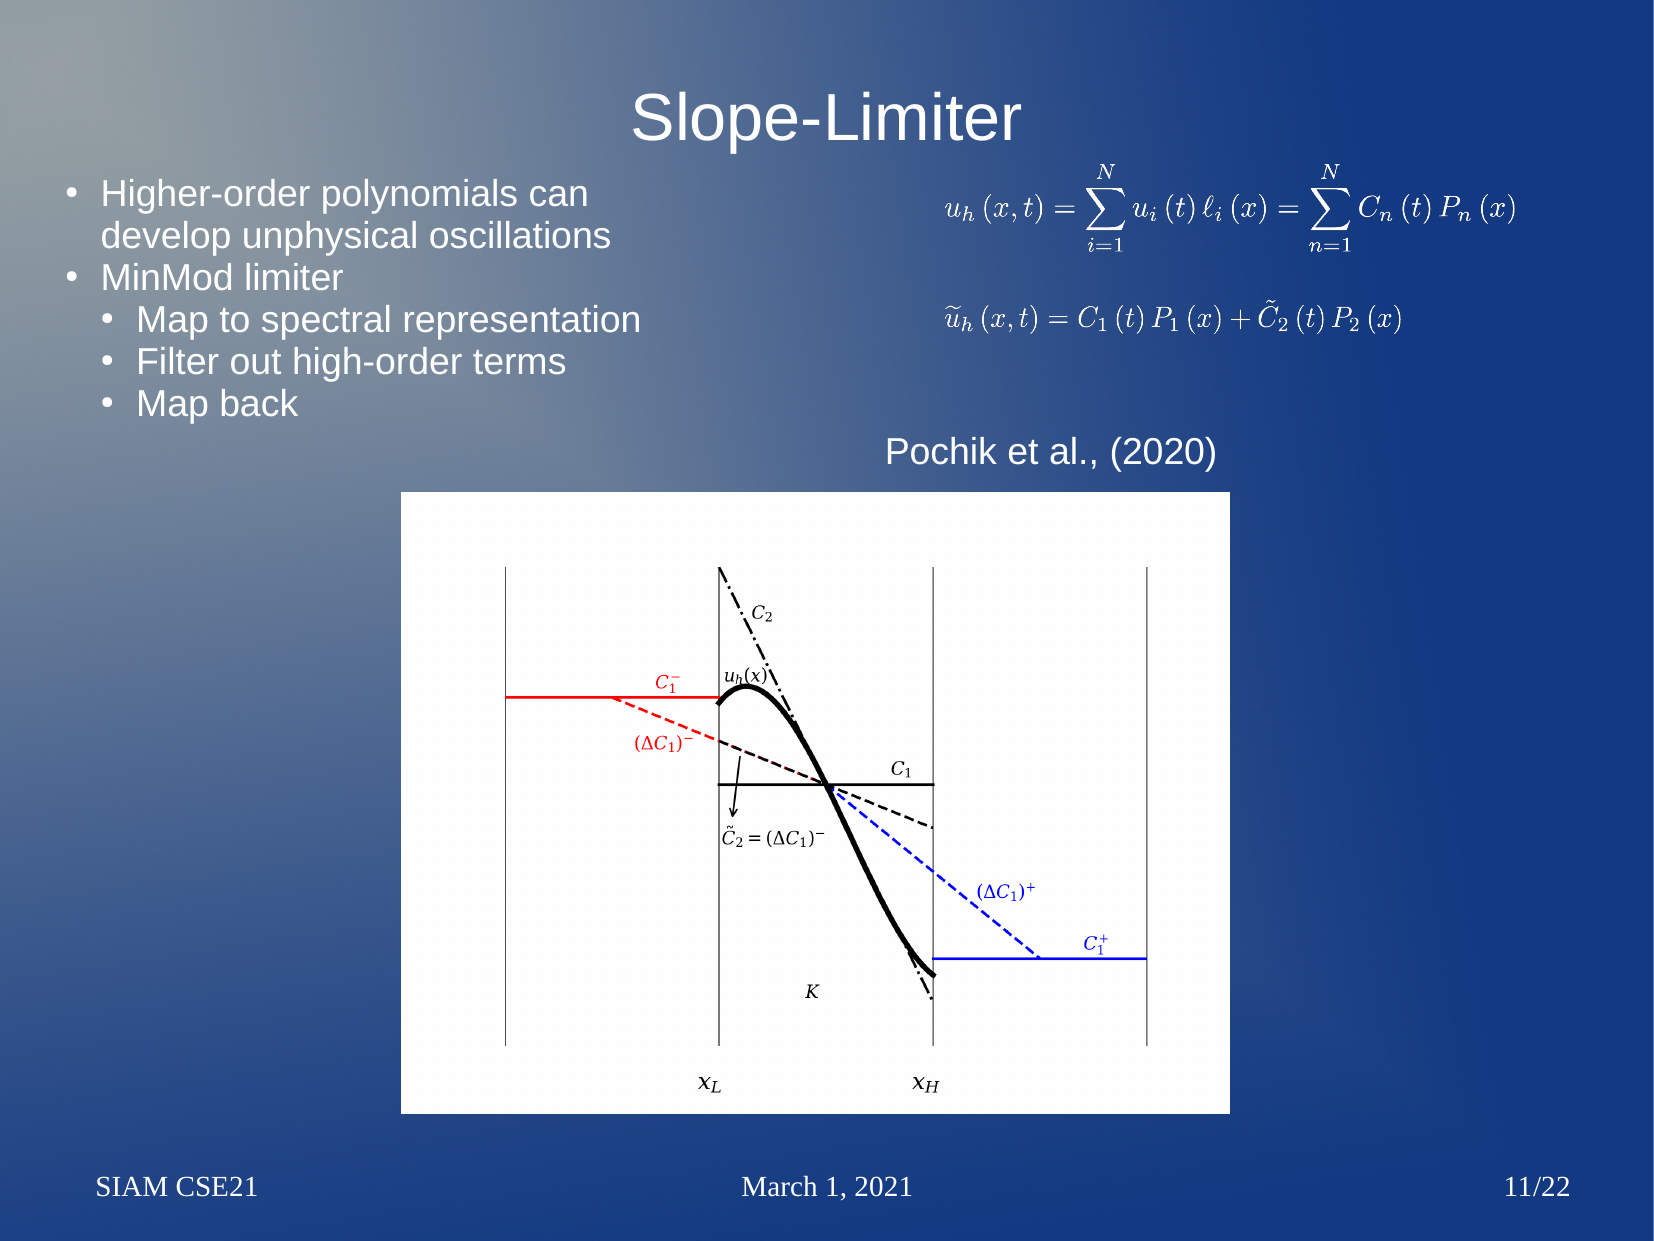

# Slope-Limiter
Higher-order polynomials can develop unphysical oscillations
MinMod limiter
Map to spectral representation
Filter out high-order terms
Map back
Pochik et al., (2020)
11